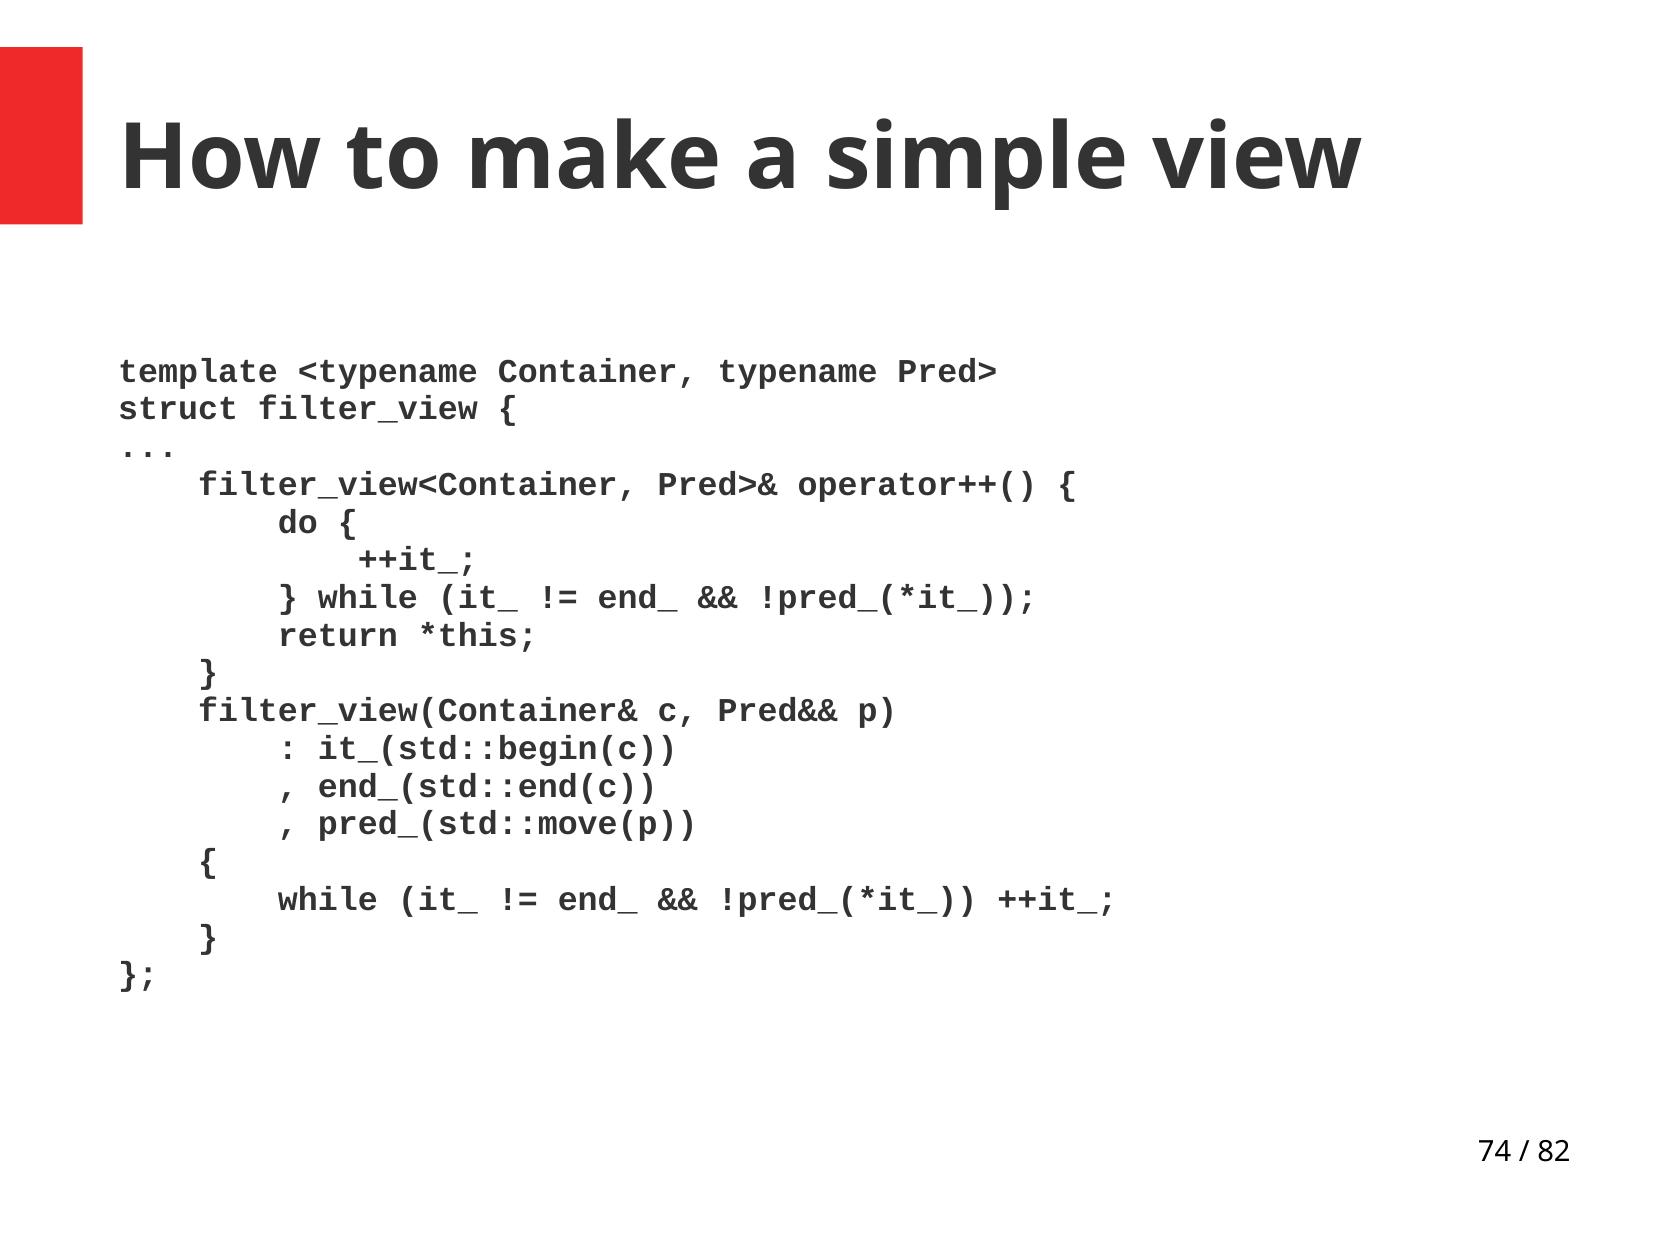

# How to make a simple view
template <typename Container, typename Pred>
struct filter_view {
...
 filter_view<Container, Pred>& operator++() {
 do {
 ++it_;
 } while (it_ != end_ && !pred_(*it_));
 return *this;
 }
 filter_view(Container& c, Pred&& p)
 : it_(std::begin(c))
 , end_(std::end(c))
 , pred_(std::move(p))
 {
 while (it_ != end_ && !pred_(*it_)) ++it_;
 }
};
74